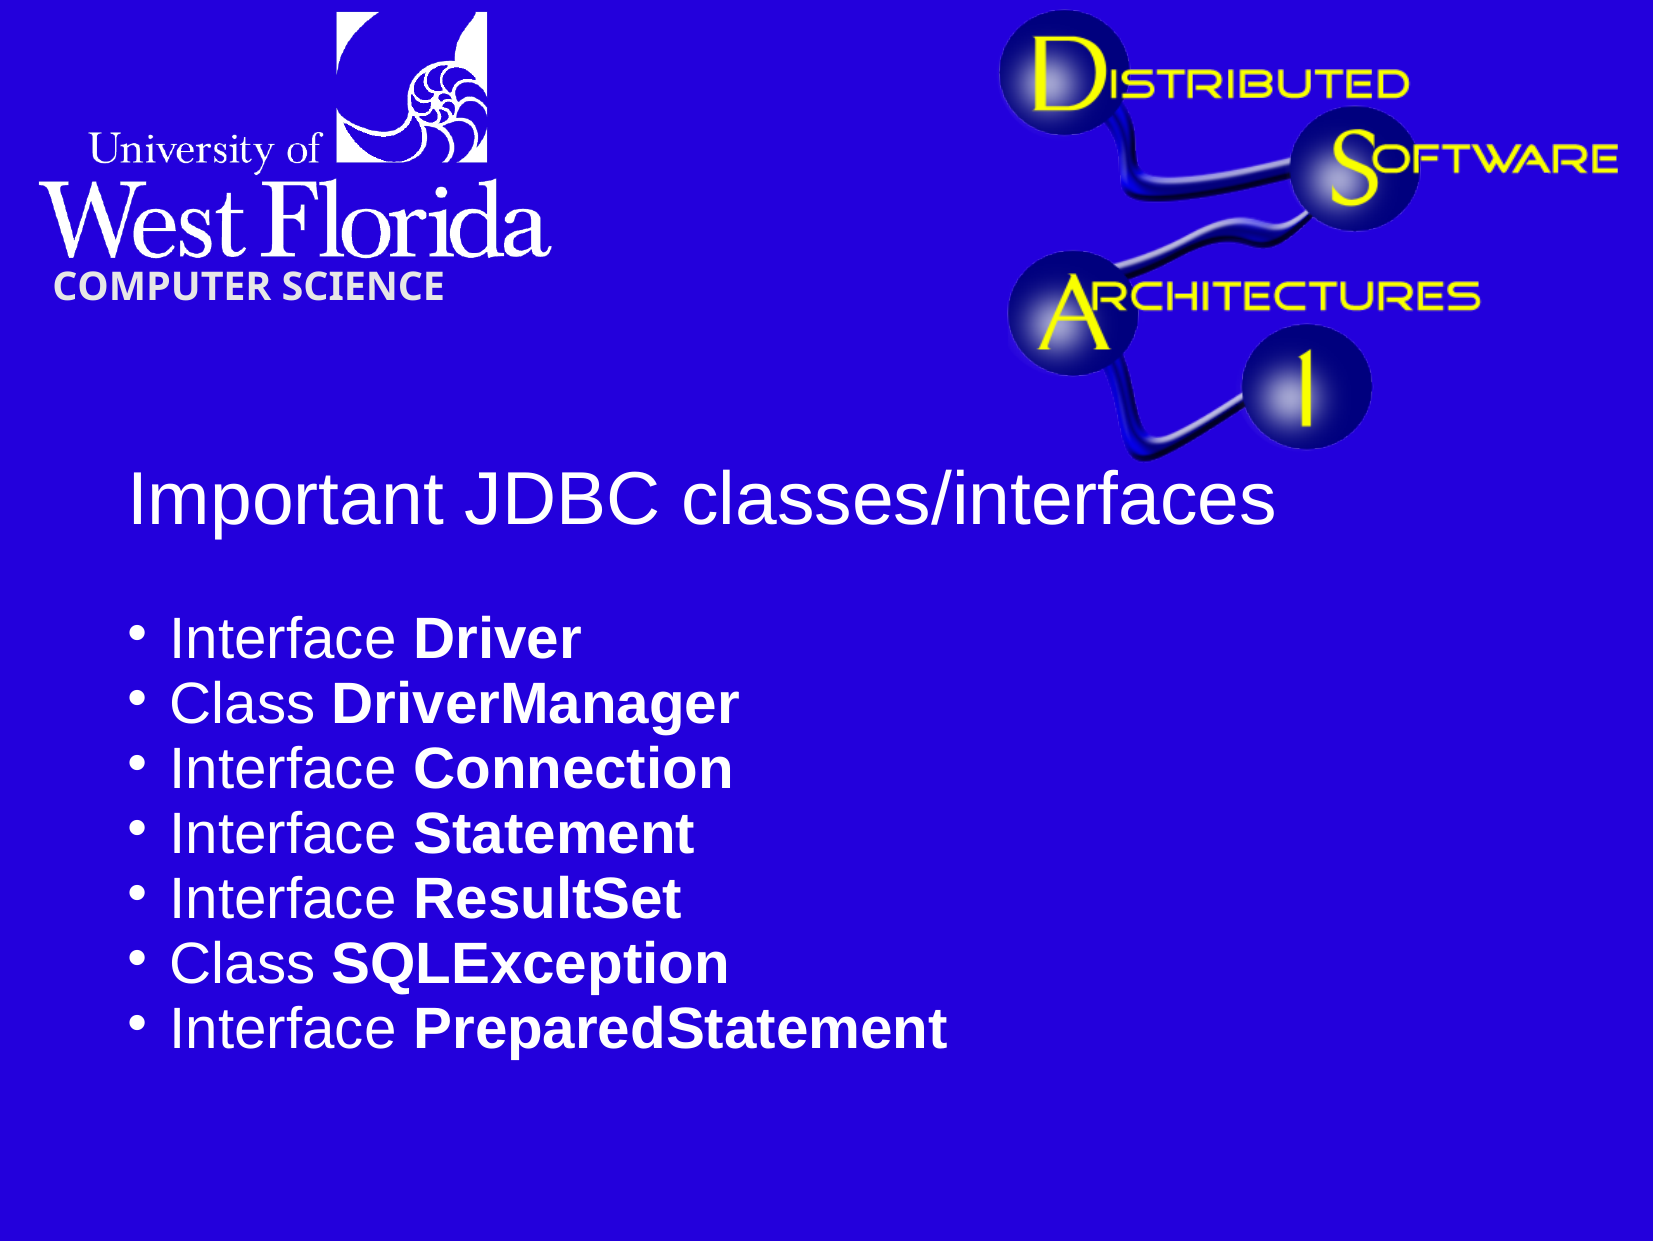

COMPUTER SCIENCE
Important JDBC classes/interfaces
 Interface Driver
 Class DriverManager
 Interface Connection
 Interface Statement
 Interface ResultSet
 Class SQLException
 Interface PreparedStatement